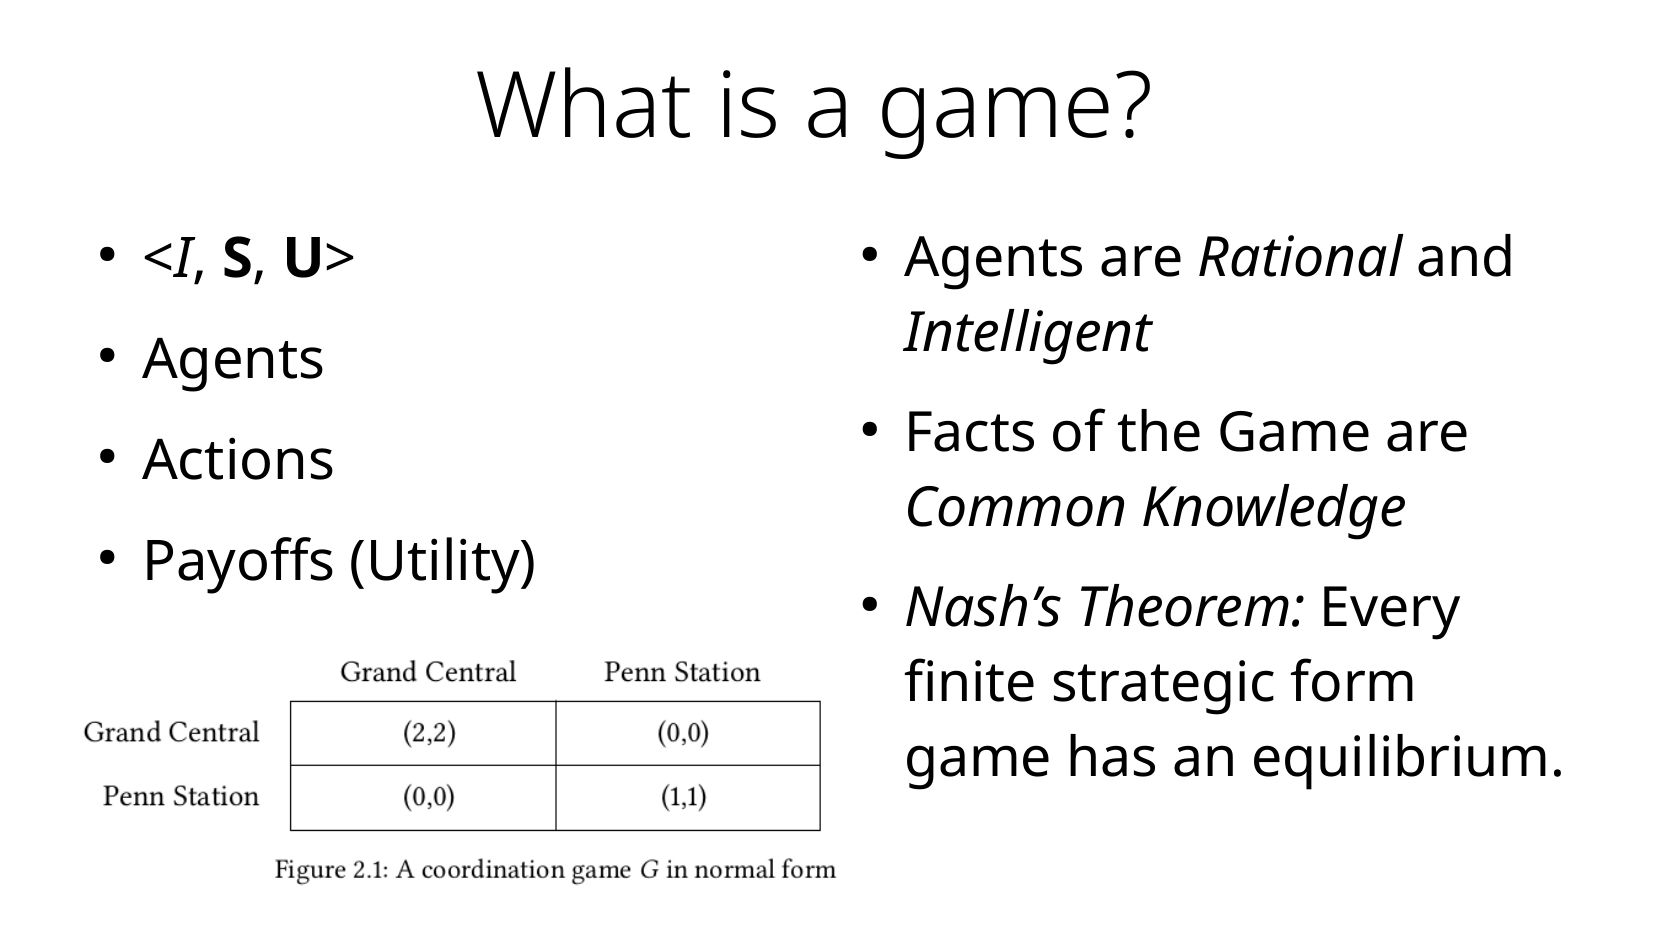

# What is a game?
<I, S, U>
Agents
Actions
Payoffs (Utility)
Agents are Rational and Intelligent
Facts of the Game are Common Knowledge
Nash’s Theorem: Every finite strategic form game has an equilibrium.